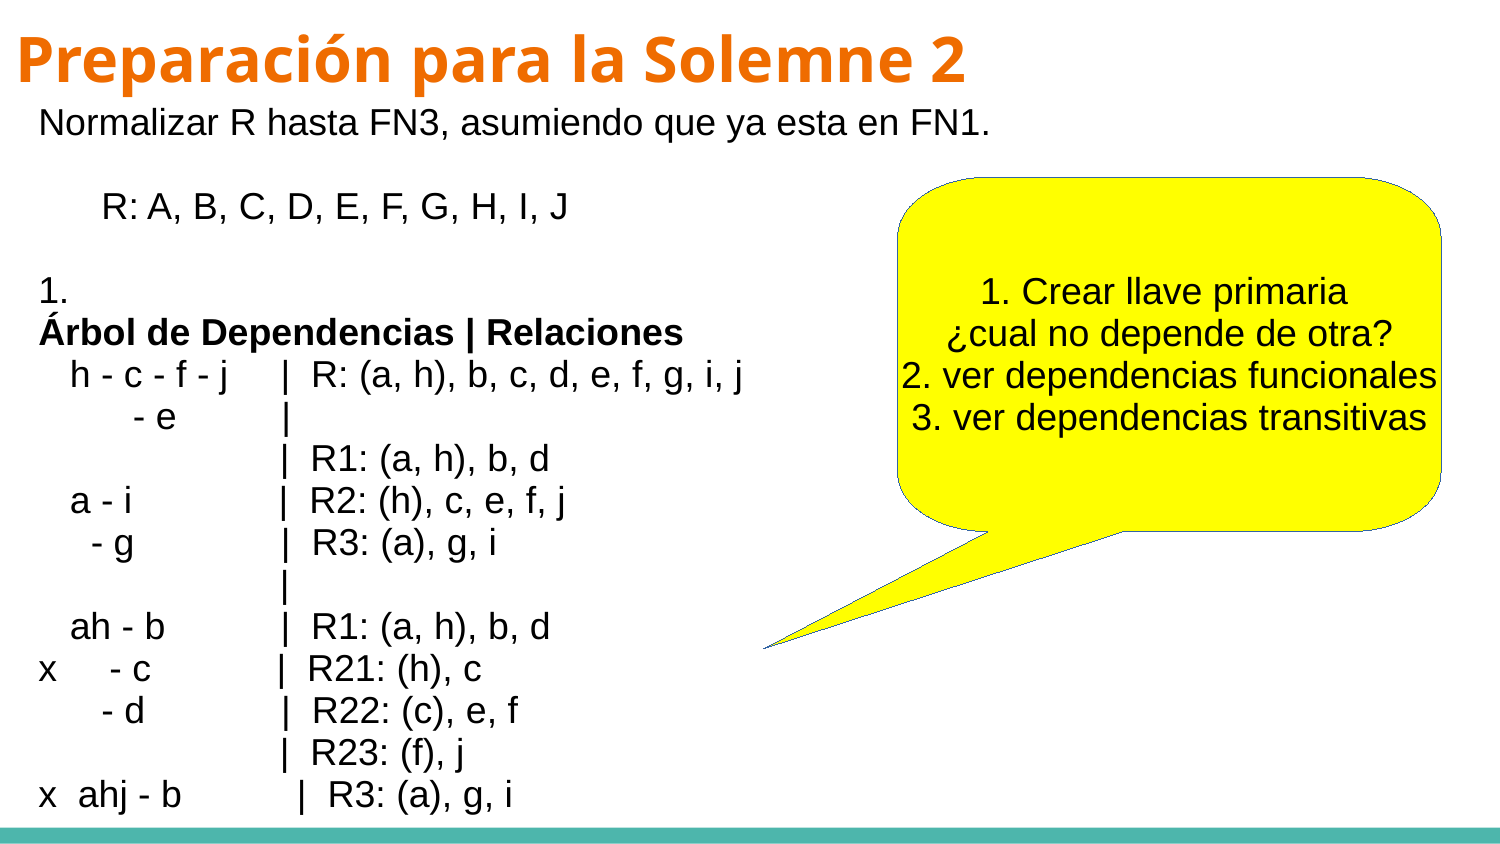

# Preparación para la Solemne 2
Normalizar R hasta FN3, asumiendo que ya esta en FN1.
 R: A, B, C, D, E, F, G, H, I, J
1.
Árbol de Dependencias | Relaciones
 h - c - f - j | R: (a, h), b, c, d, e, f, g, i, j
 - e |
 | R1: (a, h), b, d
 a - i | R2: (h), c, e, f, j
 - g | R3: (a), g, i
 |
 ah - b | R1: (a, h), b, d
x - c | R21: (h), c
 - d | R22: (c), e, f
 | R23: (f), j
x ahj - b | R3: (a), g, i
1. Crear llave primaria
¿cual no depende de otra?
2. ver dependencias funcionales
3. ver dependencias transitivas